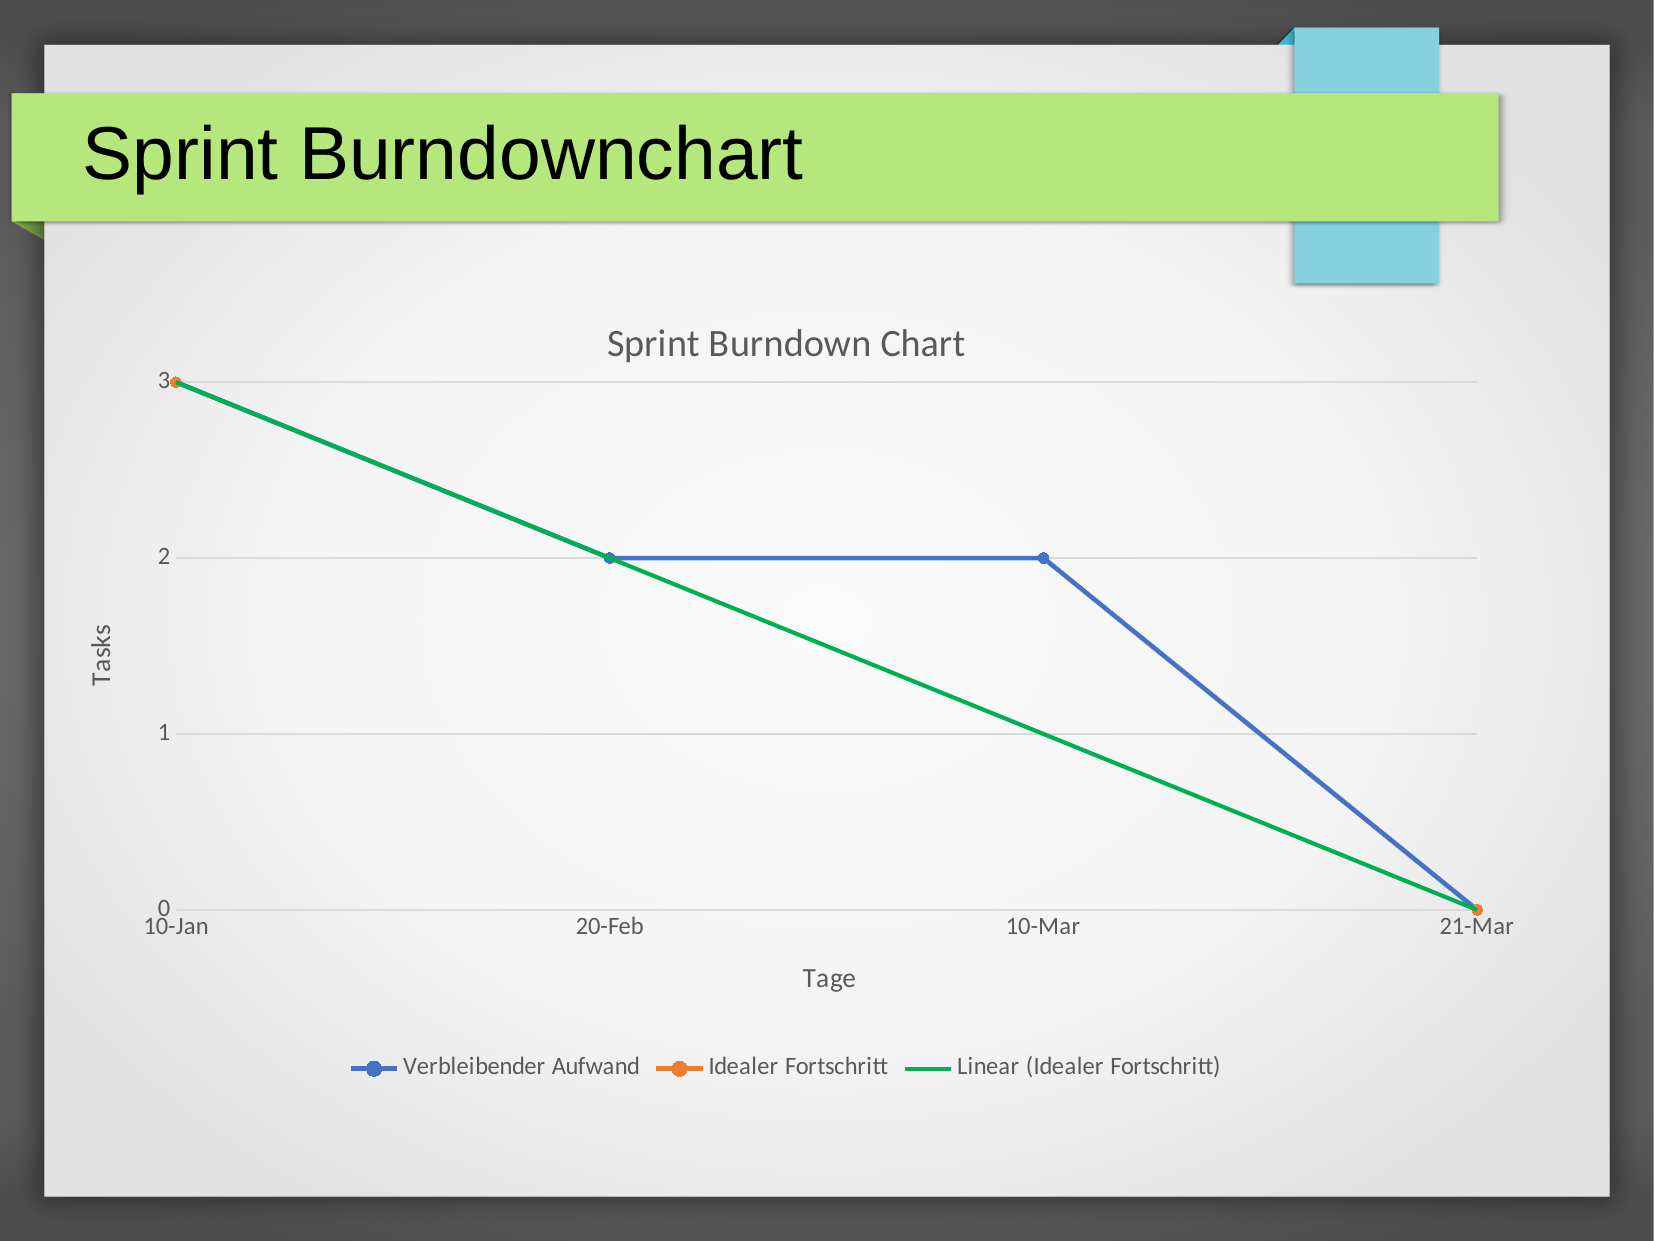

# Sprint Burndownchart
### Chart: Sprint Burndown Chart
| Category | Verbleibender Aufwand | Idealer Fortschritt |
|---|---|---|
| 10-Jan | 3.0 | 3.0 |
| 20-Feb | 2.0 | None |
| 10-Mar | 2.0 | None |
| 21-Mar | 0.0 | 0.0 |